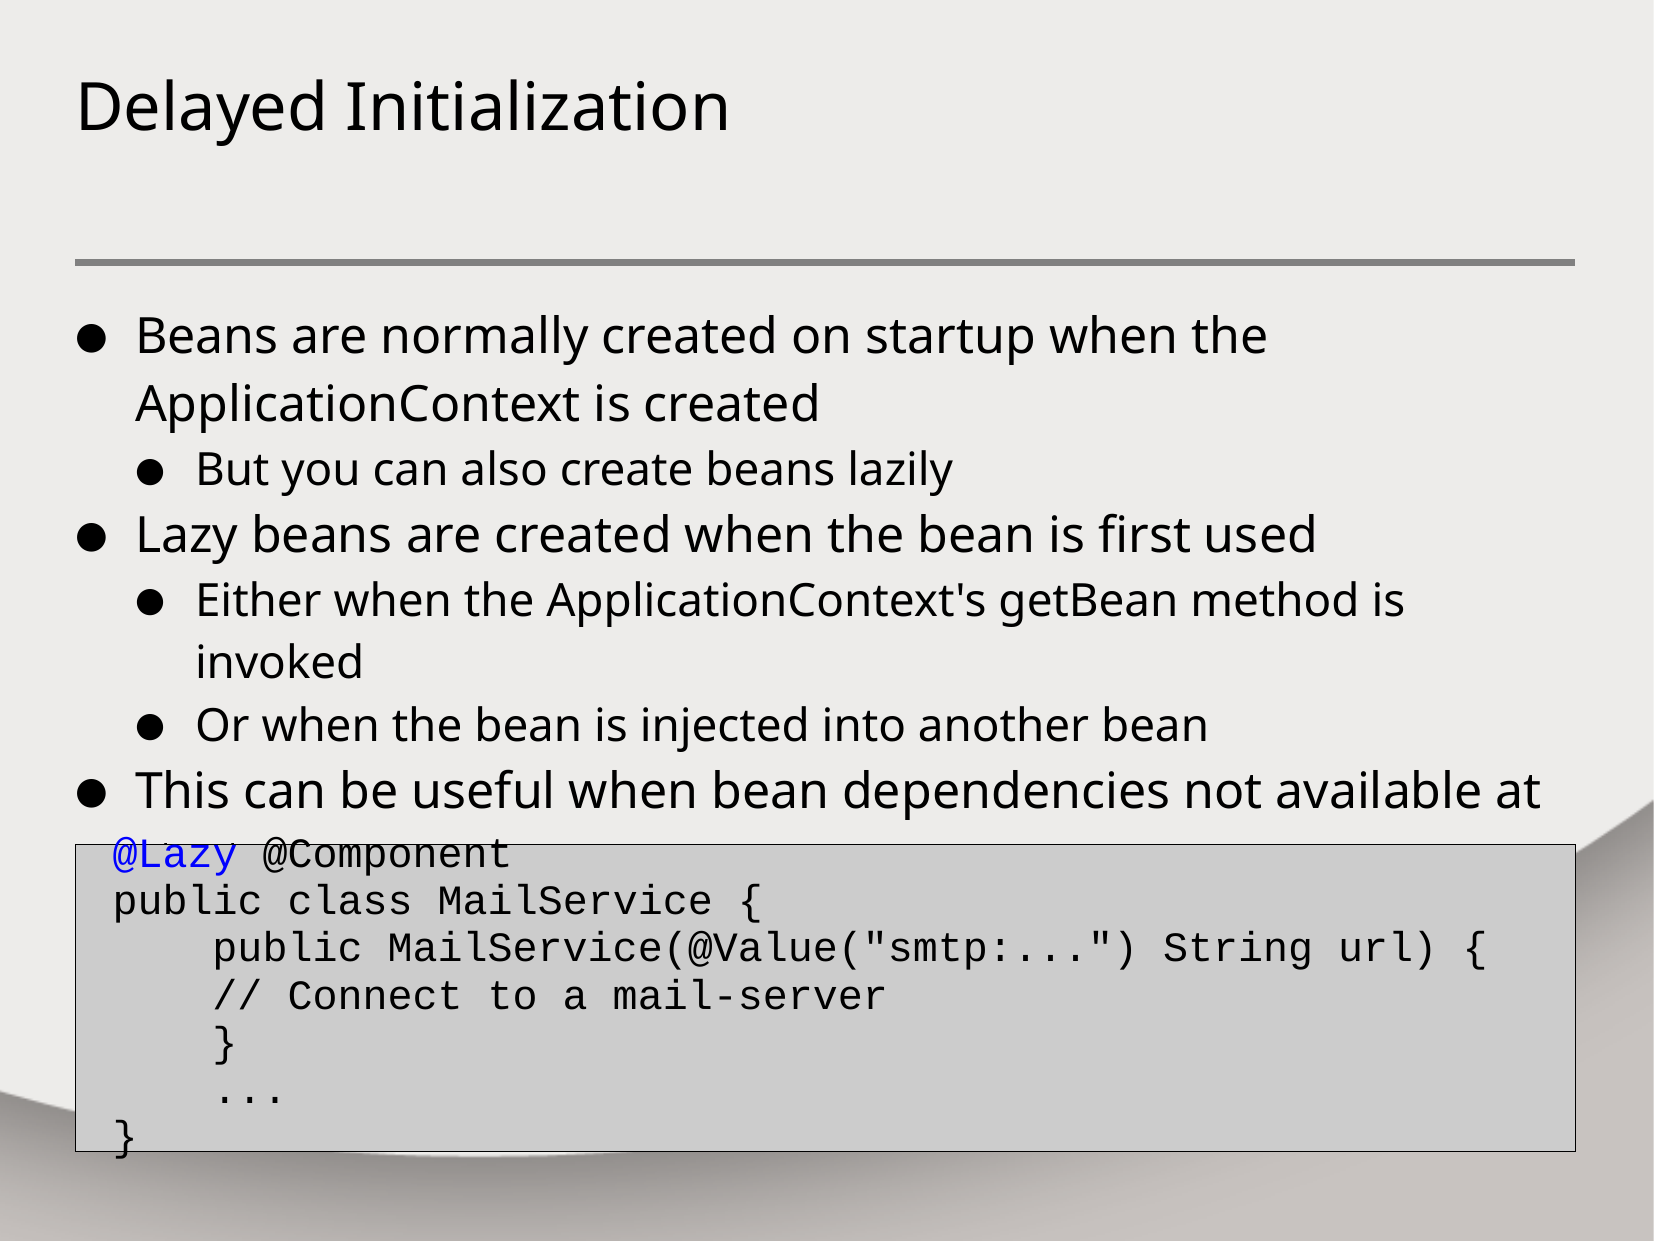

# Delayed Initialization
Beans are normally created on startup when the ApplicationContext is created
But you can also create beans lazily
Lazy beans are created when the bean is first used
Either when the ApplicationContext's getBean method is invoked
Or when the bean is injected into another bean
This can be useful when bean dependencies not available at startup
@Lazy @Component
public class MailService {
 public MailService(@Value("smtp:...") String url) {
 // Connect to a mail-server
 }
 ...
}